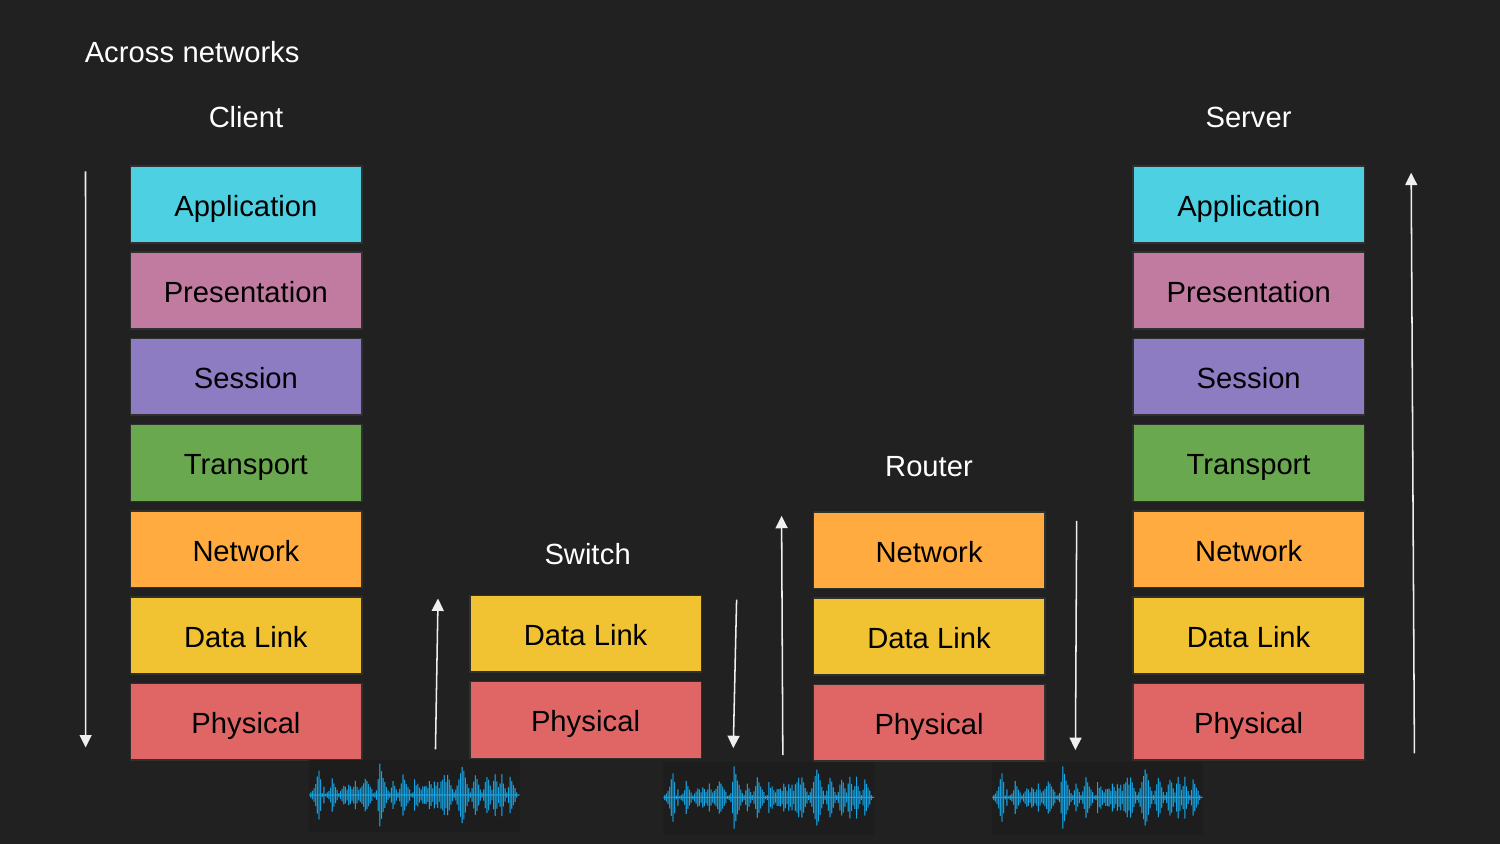

Across networks
Client
Server
Application
Application
Presentation
Presentation
Session
Session
Transport
Transport
Router
Network
Network
Network
Switch
Data Link
Data Link
Data Link
Data Link
Physical
Physical
Physical
Physical